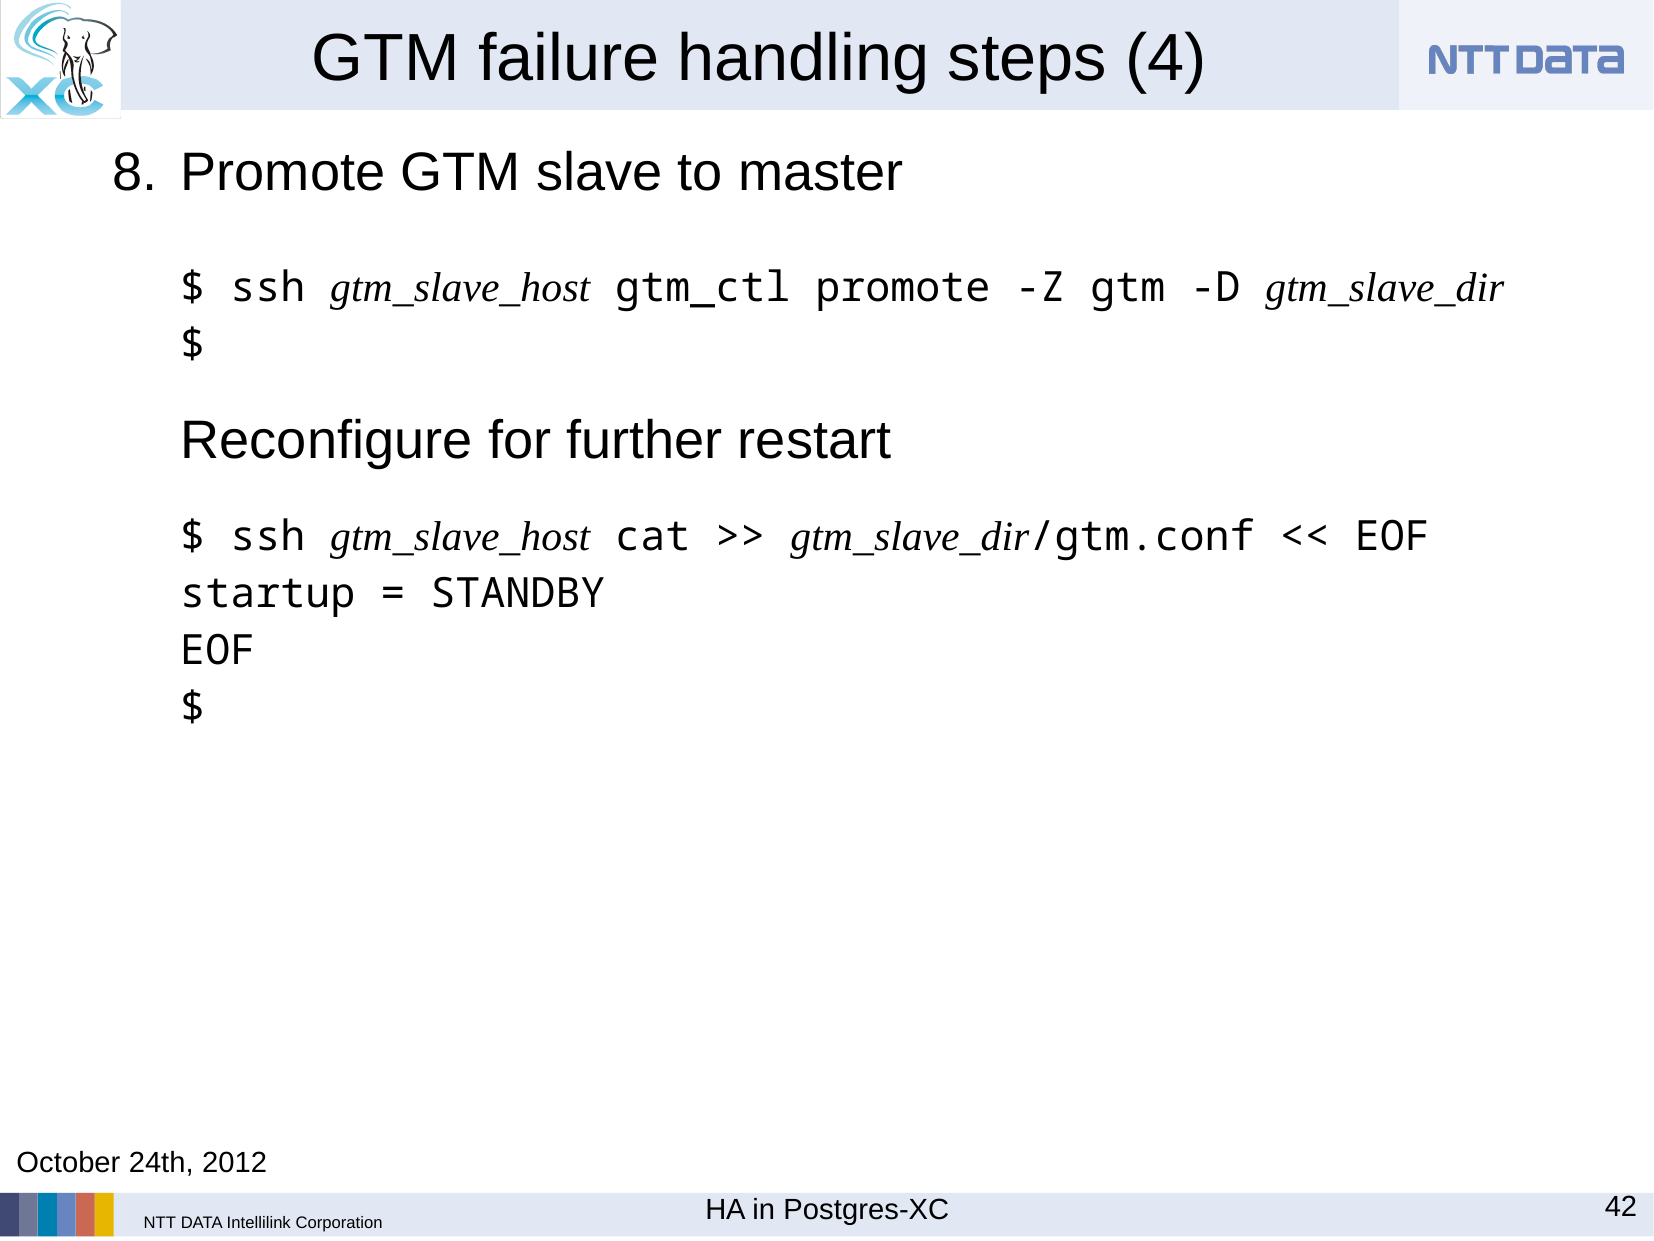

# GTM failure handling steps (4)
 Promote GTM slave to master
 Reconfigure for further restart
$ ssh gtm_slave_host gtm_ctl promote -Z gtm -D gtm_slave_dir
$
$ ssh gtm_slave_host cat >> gtm_slave_dir/gtm.conf << EOF
startup = STANDBY
EOF
$
October 24th, 2012
42
HA in Postgres-XC